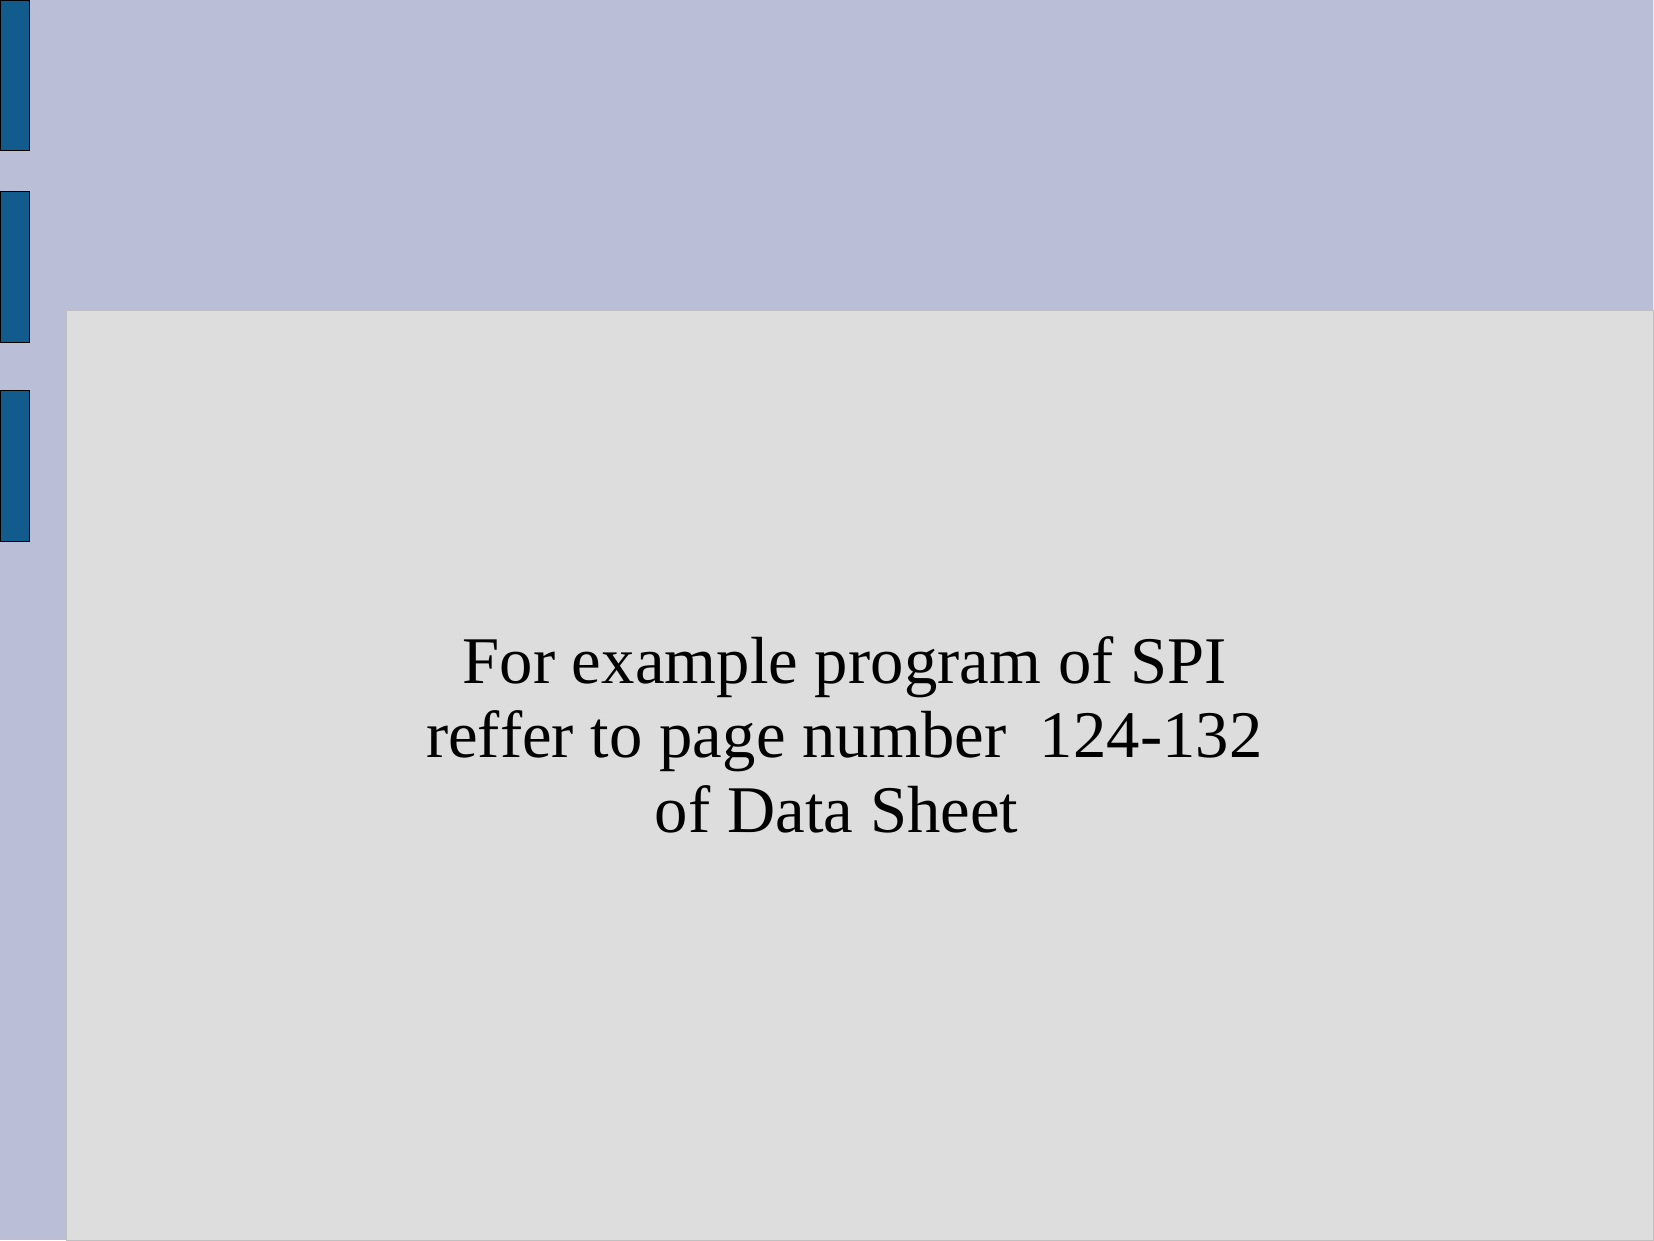

# For example program of SPI
reffer to page number 124-132
of Data Sheet